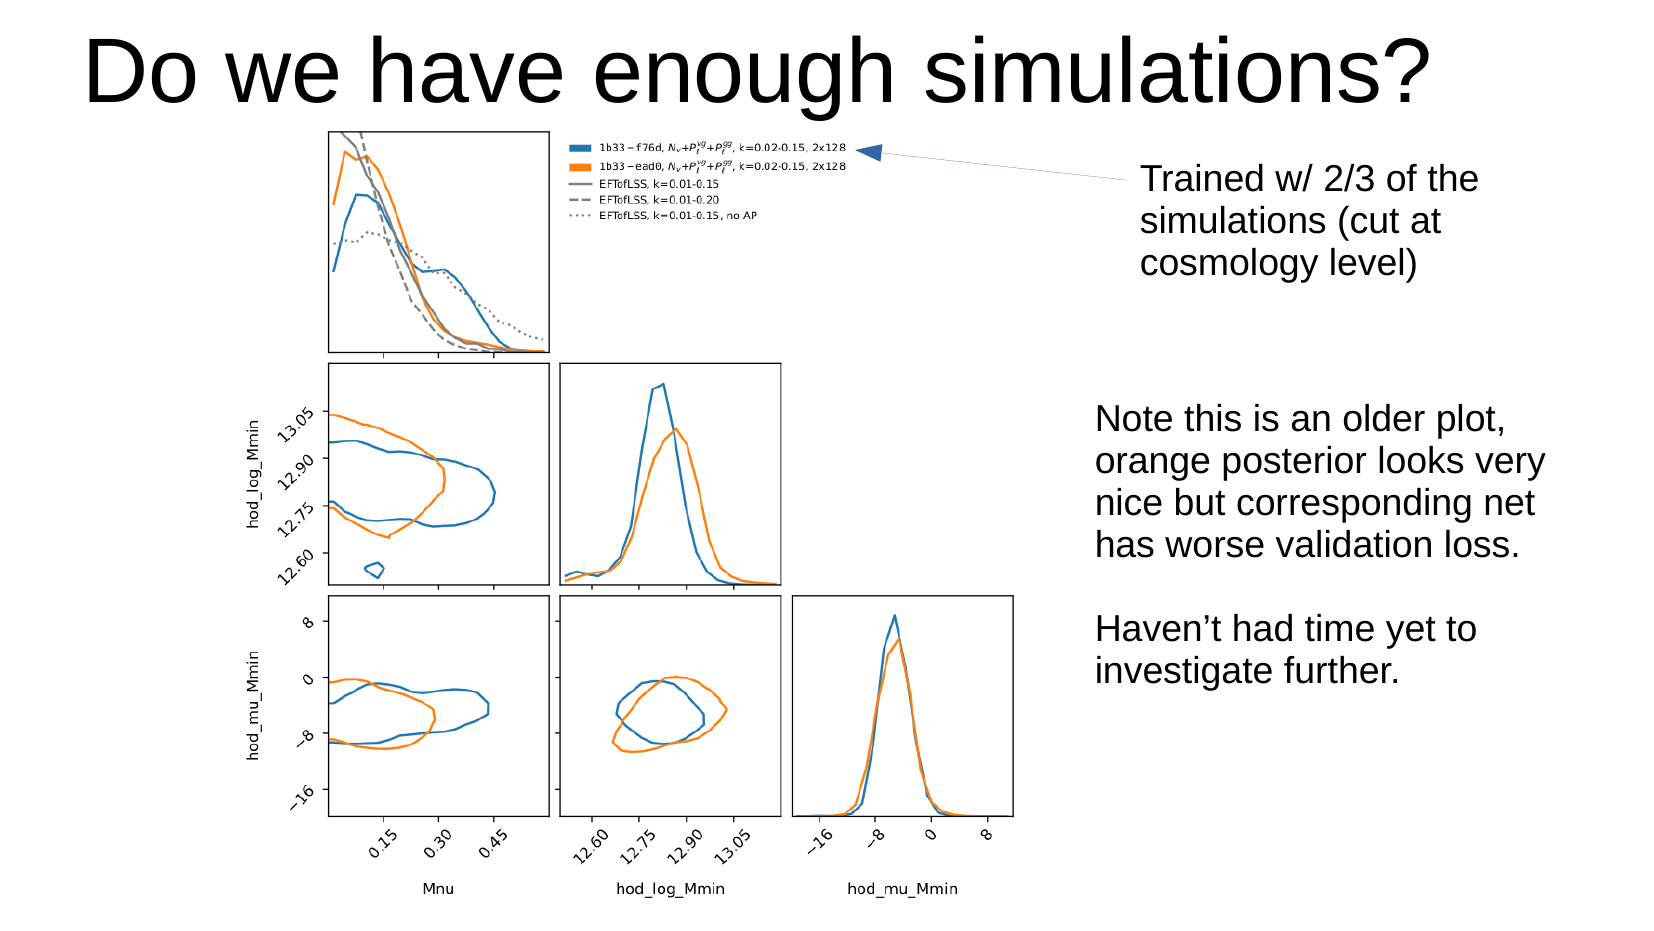

# Do we have enough simulations?
Trained w/ 2/3 of the simulations (cut at cosmology level)
Note this is an older plot, orange posterior looks very nice but corresponding net has worse validation loss.
Haven’t had time yet to investigate further.